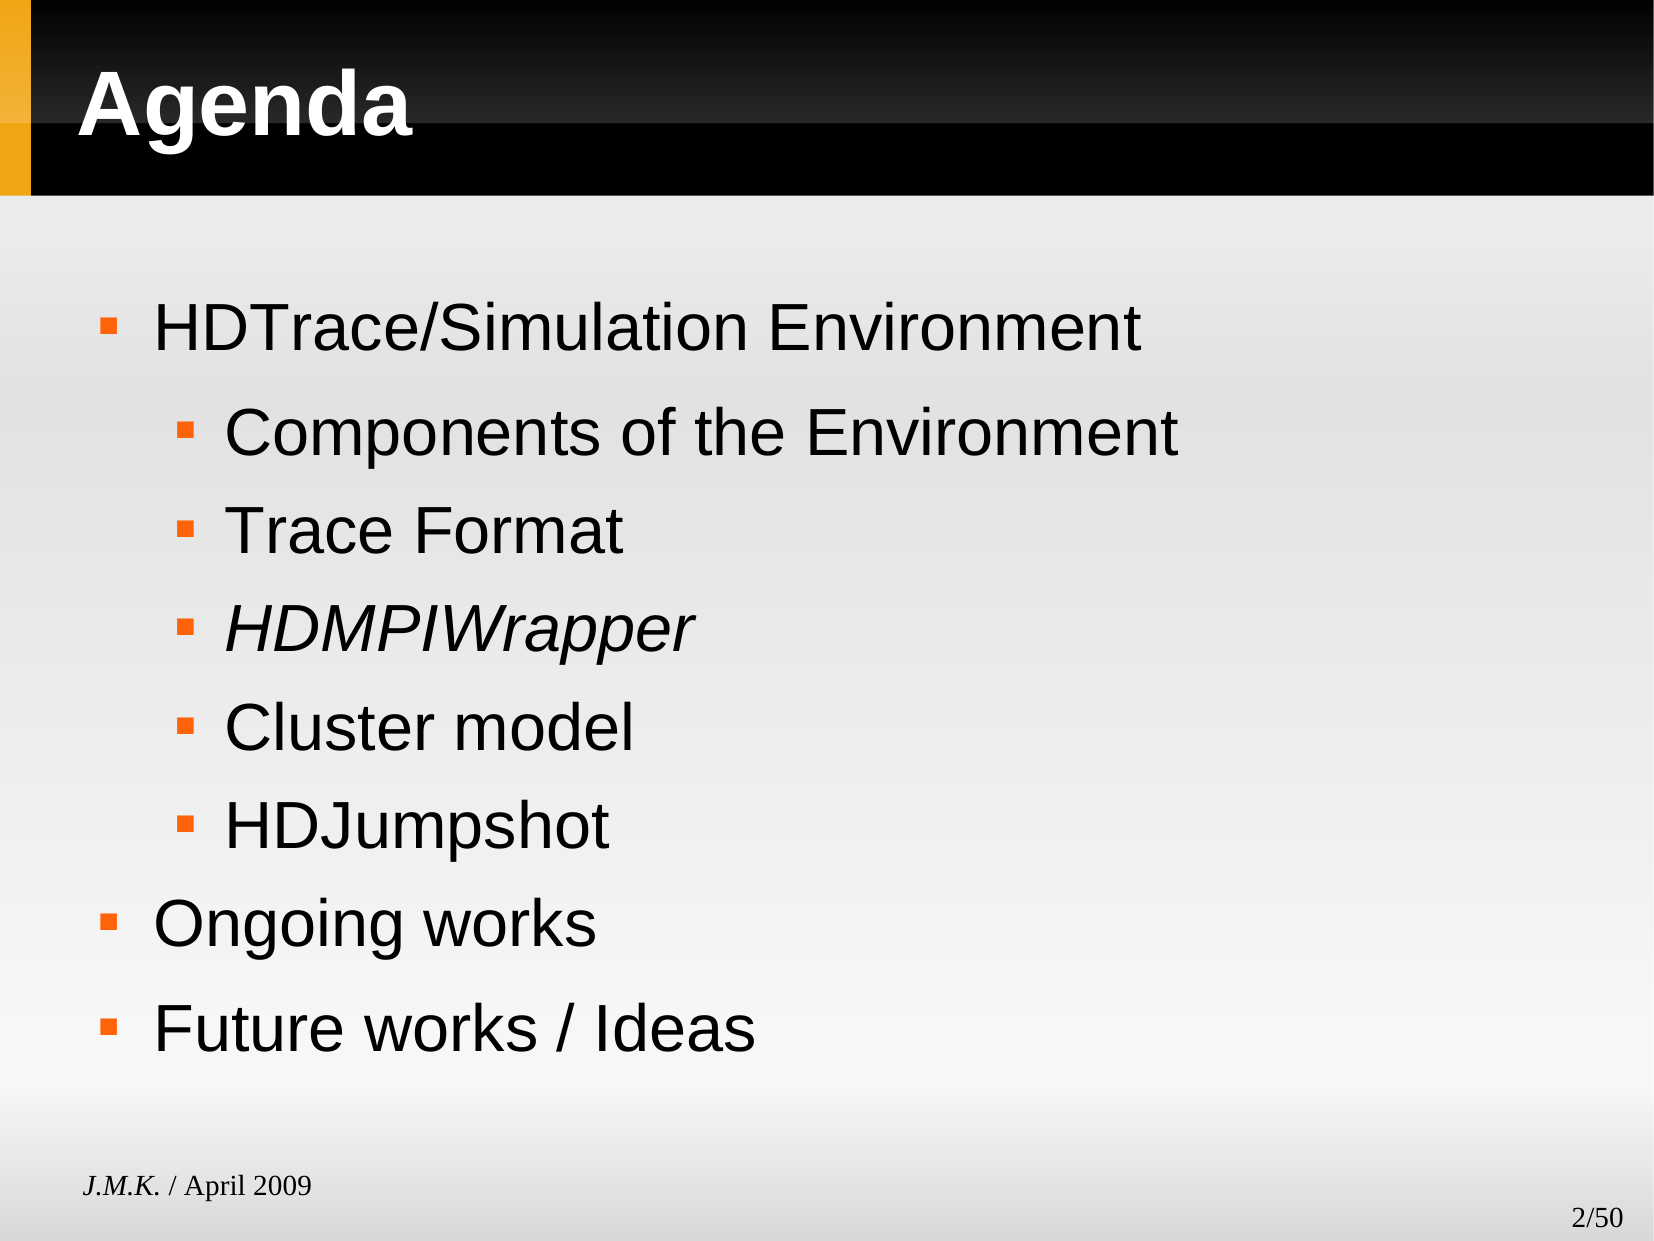

# Agenda
HDTrace/Simulation Environment
Components of the Environment
Trace Format
HDMPIWrapper
Cluster model
HDJumpshot
Ongoing works
Future works / Ideas